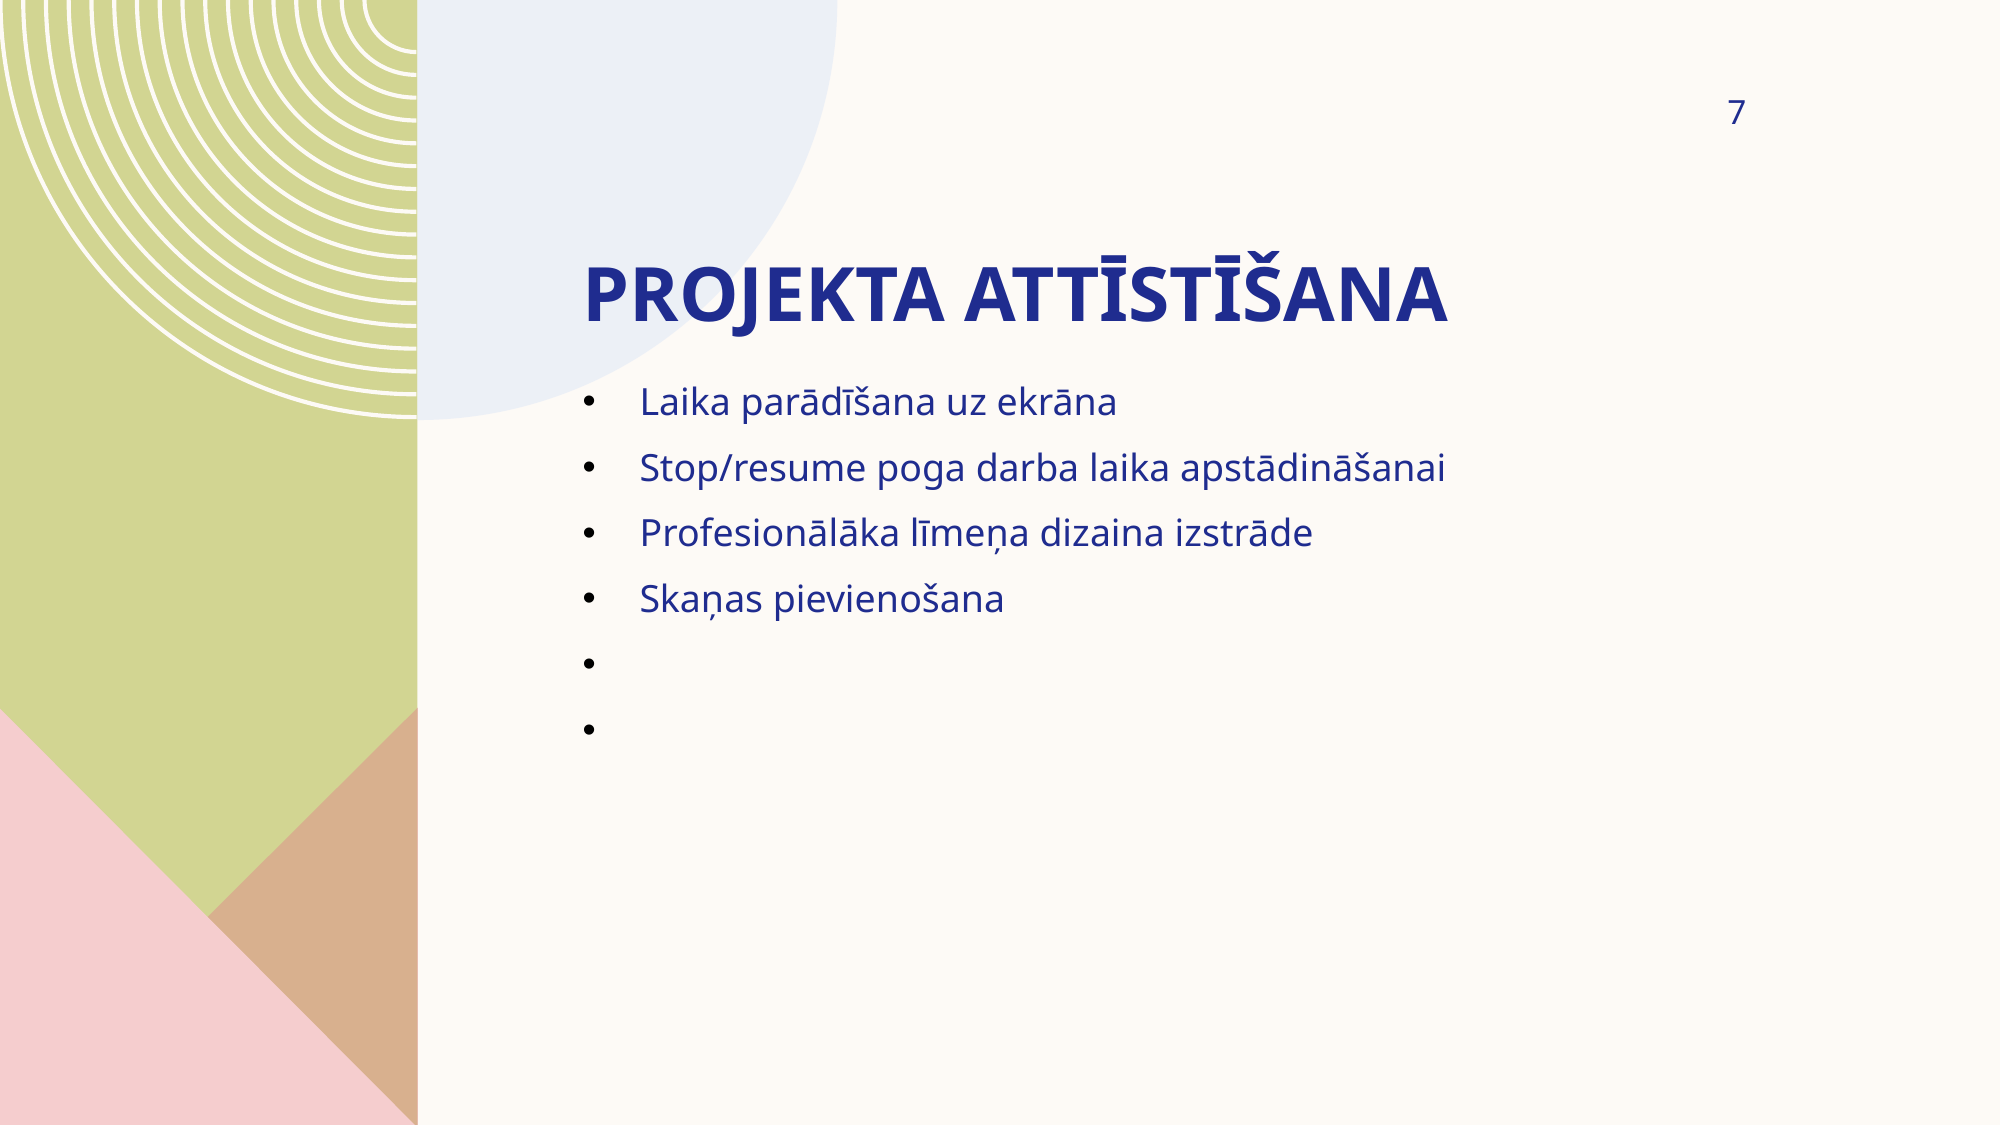

# Projekta attīstīšana
Laika parādīšana uz ekrāna
Stop/resume poga darba laika apstādināšanai
Profesionālāka līmeņa dizaina izstrāde
Skaņas pievienošana